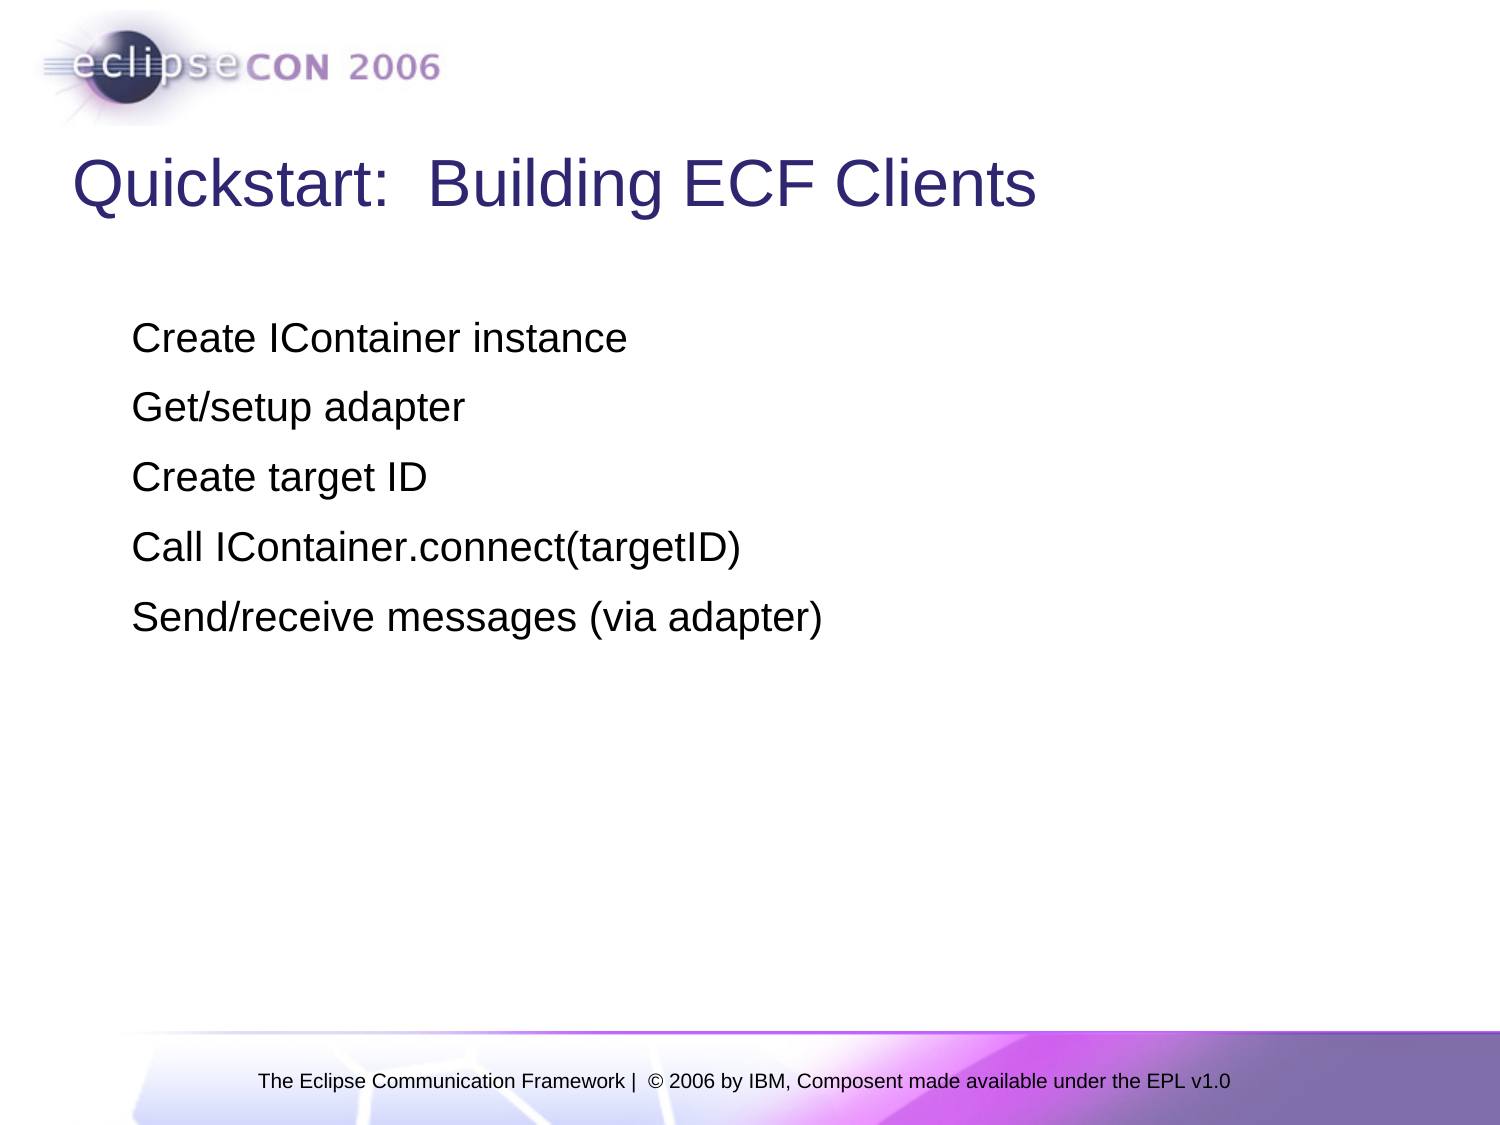

# Quickstart: Building ECF Clients
 Create IContainer instance
 Get/setup adapter
 Create target ID
 Call IContainer.connect(targetID)
 Send/receive messages (via adapter)